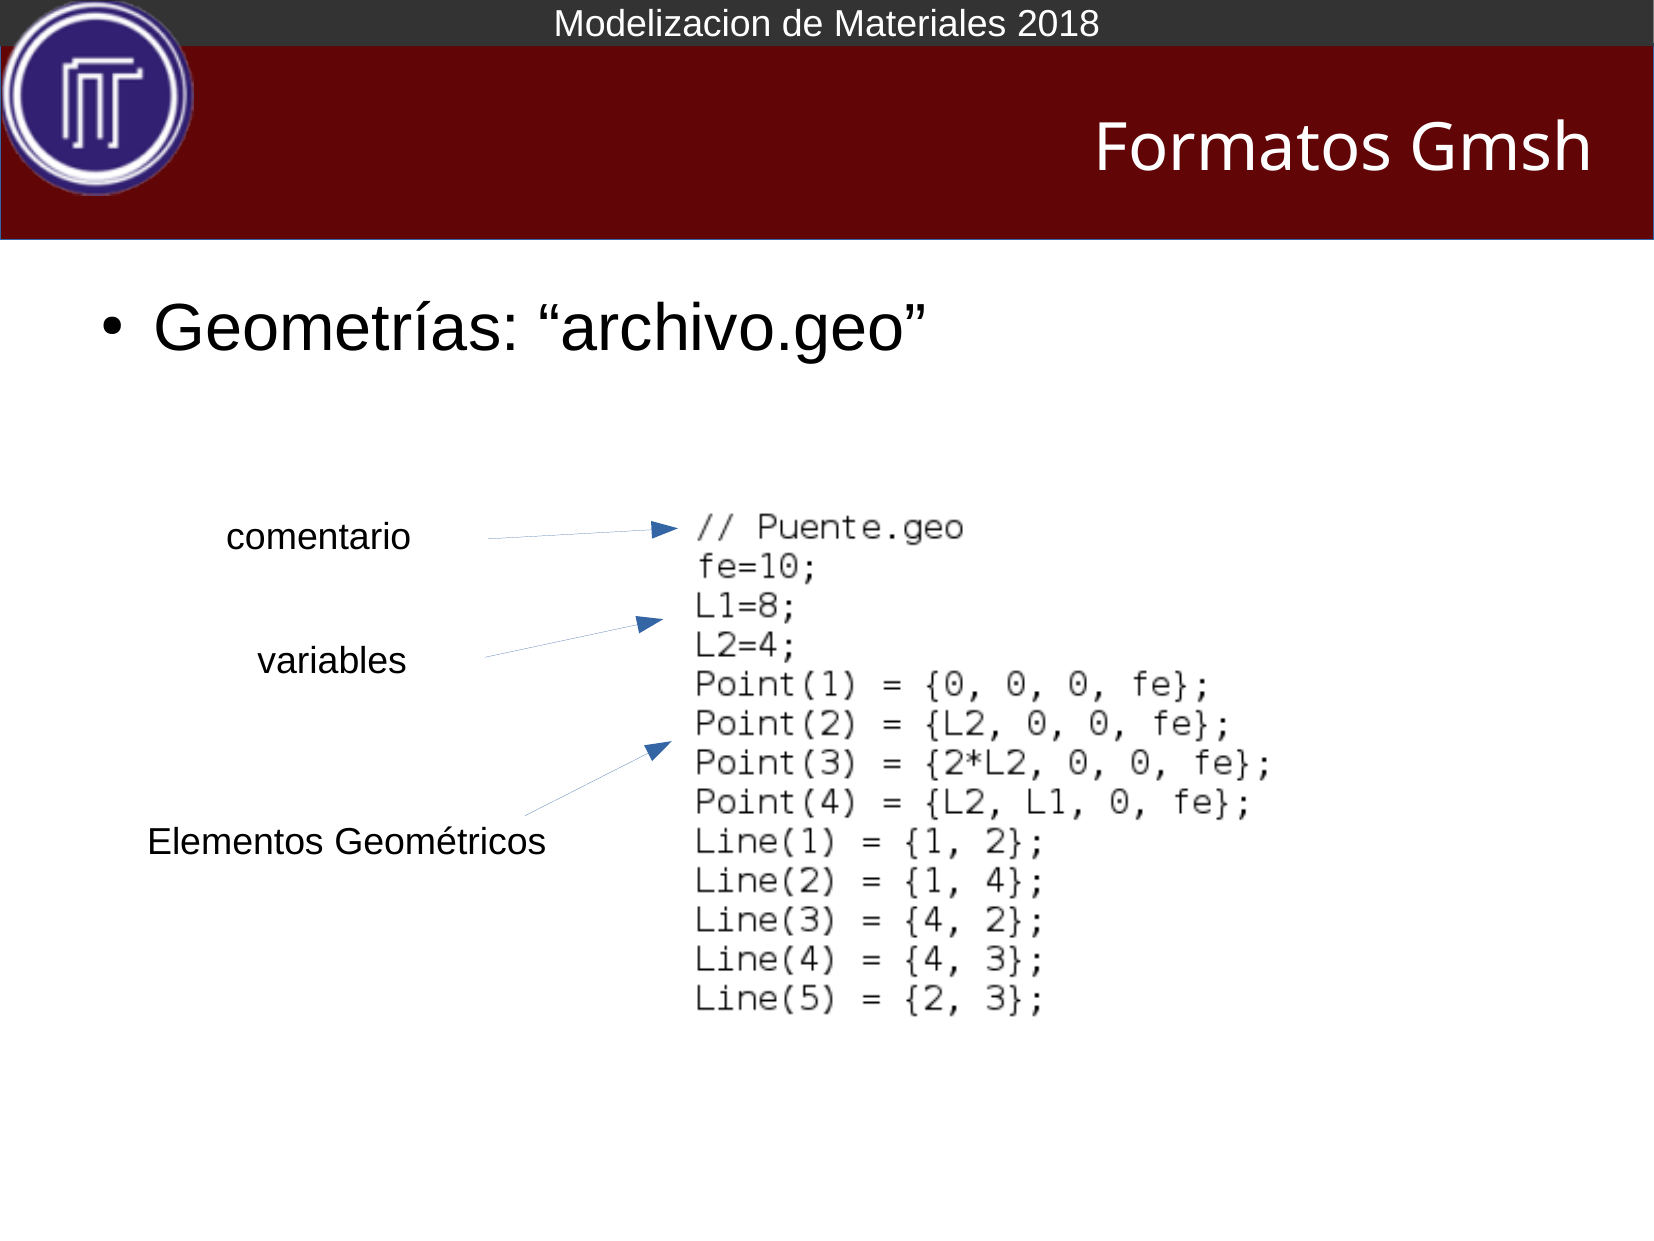

# Formatos Gmsh
Geometrías: “archivo.geo”
comentario
variables
Elementos Geométricos